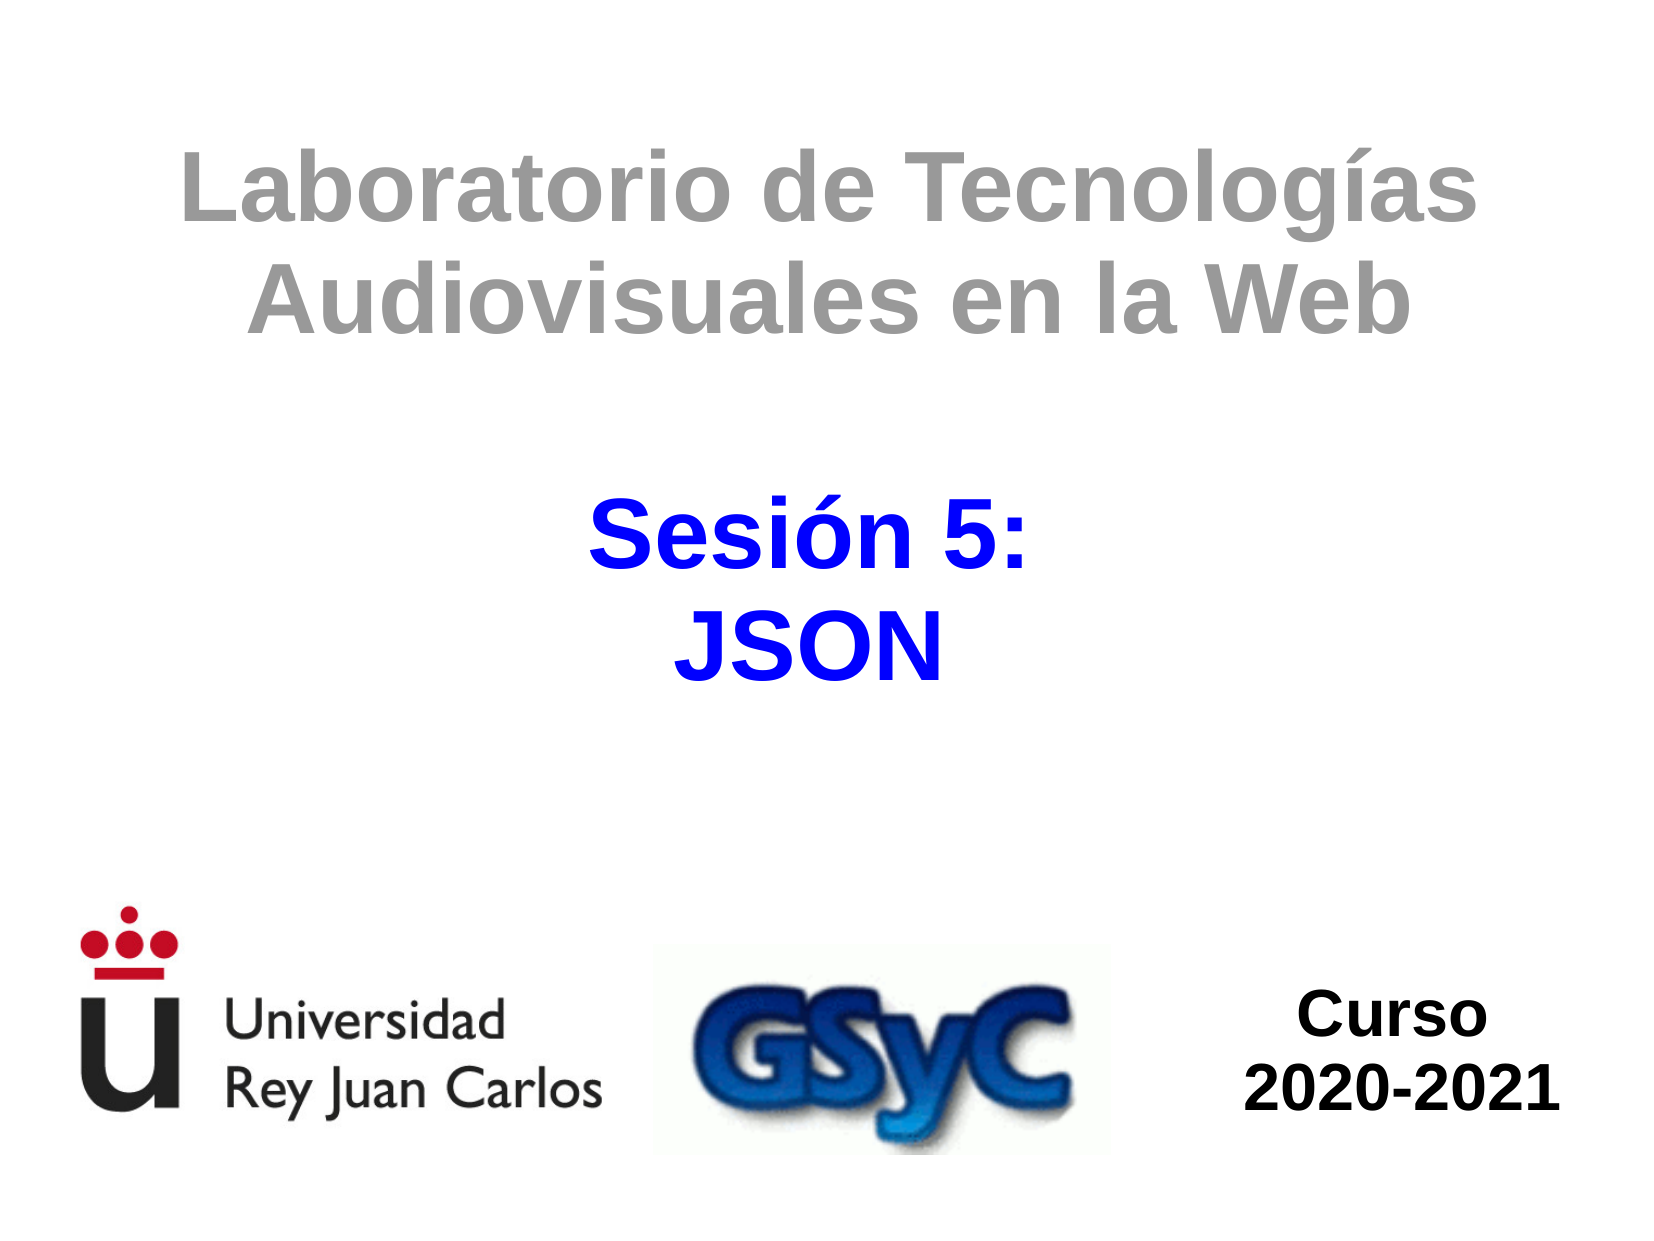

Laboratorio de Tecnologías Audiovisuales en la Web
# Sesión 5: JSON
Curso
2020-2021